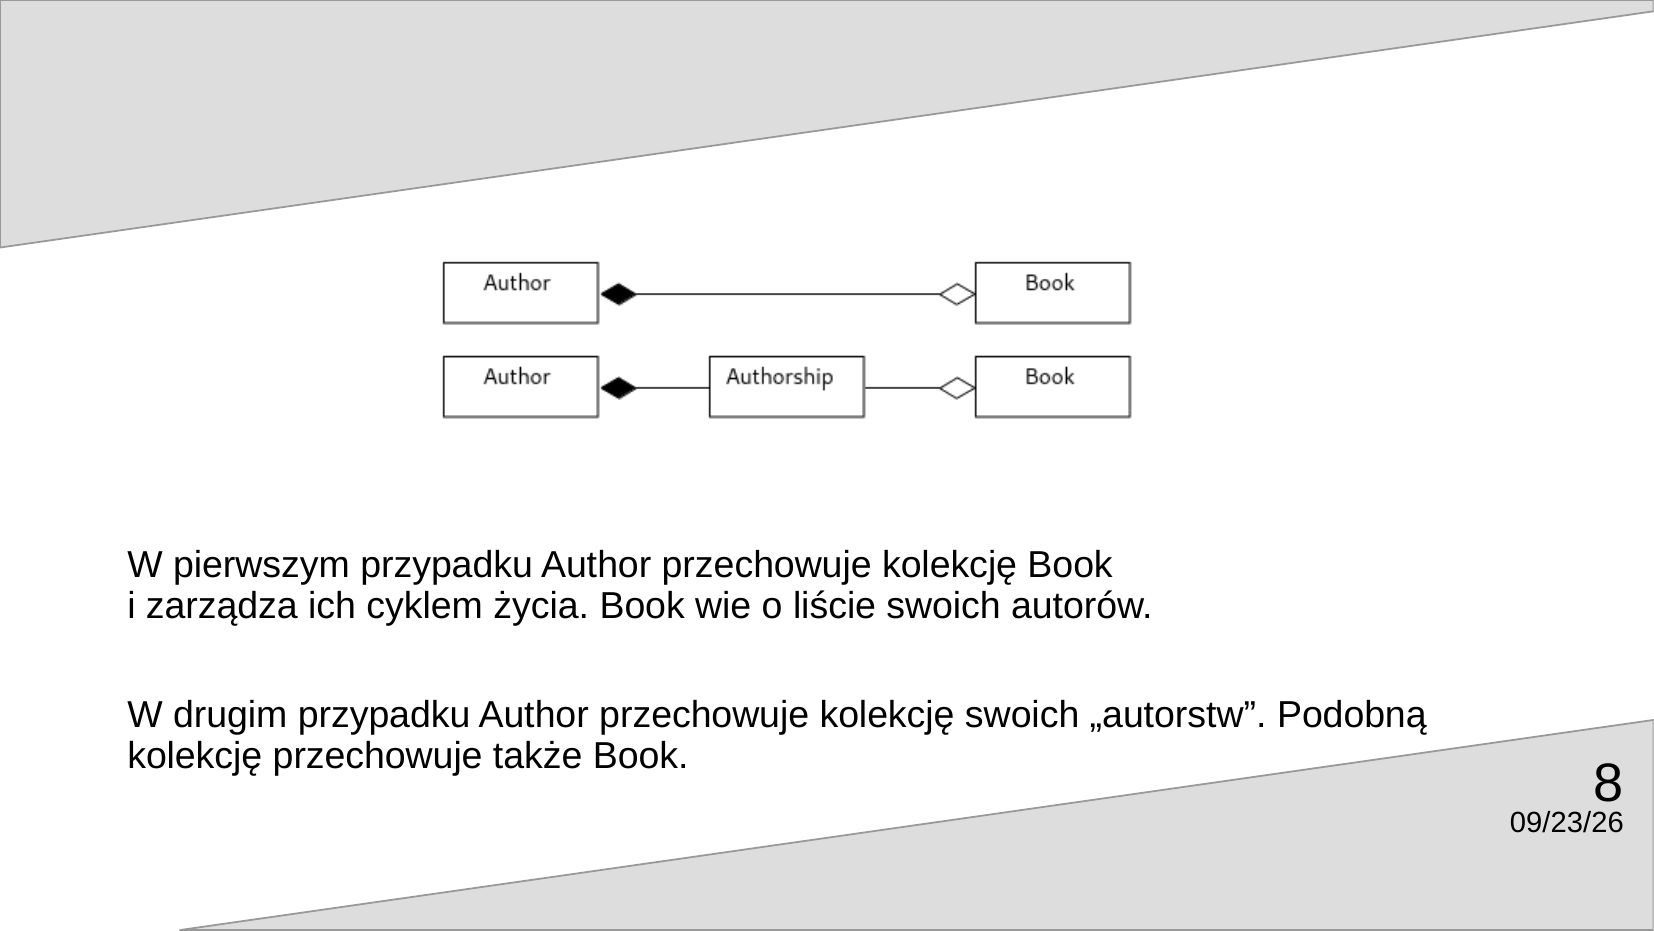

W pierwszym przypadku Author przechowuje kolekcję Book
i zarządza ich cyklem życia. Book wie o liście swoich autorów.
W drugim przypadku Author przechowuje kolekcję swoich „autorstw”. Podobną kolekcję przechowuje także Book.
8